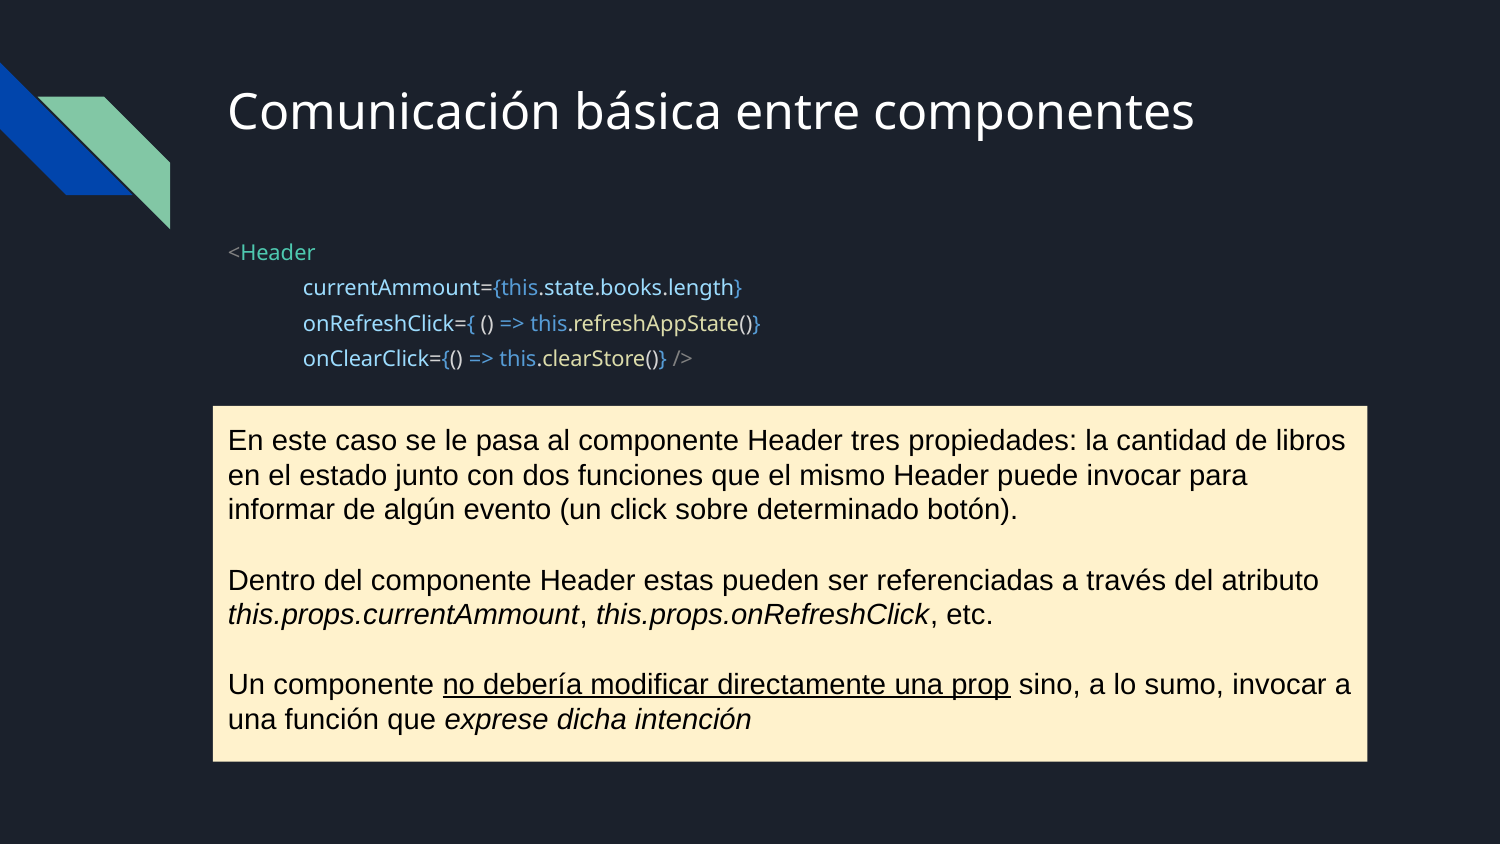

# Comunicación básica entre componentes
<Header
currentAmmount={this.state.books.length}
onRefreshClick={ () => this.refreshAppState()}
onClearClick={() => this.clearStore()} />
En este caso se le pasa al componente Header tres propiedades: la cantidad de libros en el estado junto con dos funciones que el mismo Header puede invocar para informar de algún evento (un click sobre determinado botón).
Dentro del componente Header estas pueden ser referenciadas a través del atributo this.props.currentAmmount, this.props.onRefreshClick, etc.
Un componente no debería modificar directamente una prop sino, a lo sumo, invocar a una función que exprese dicha intención